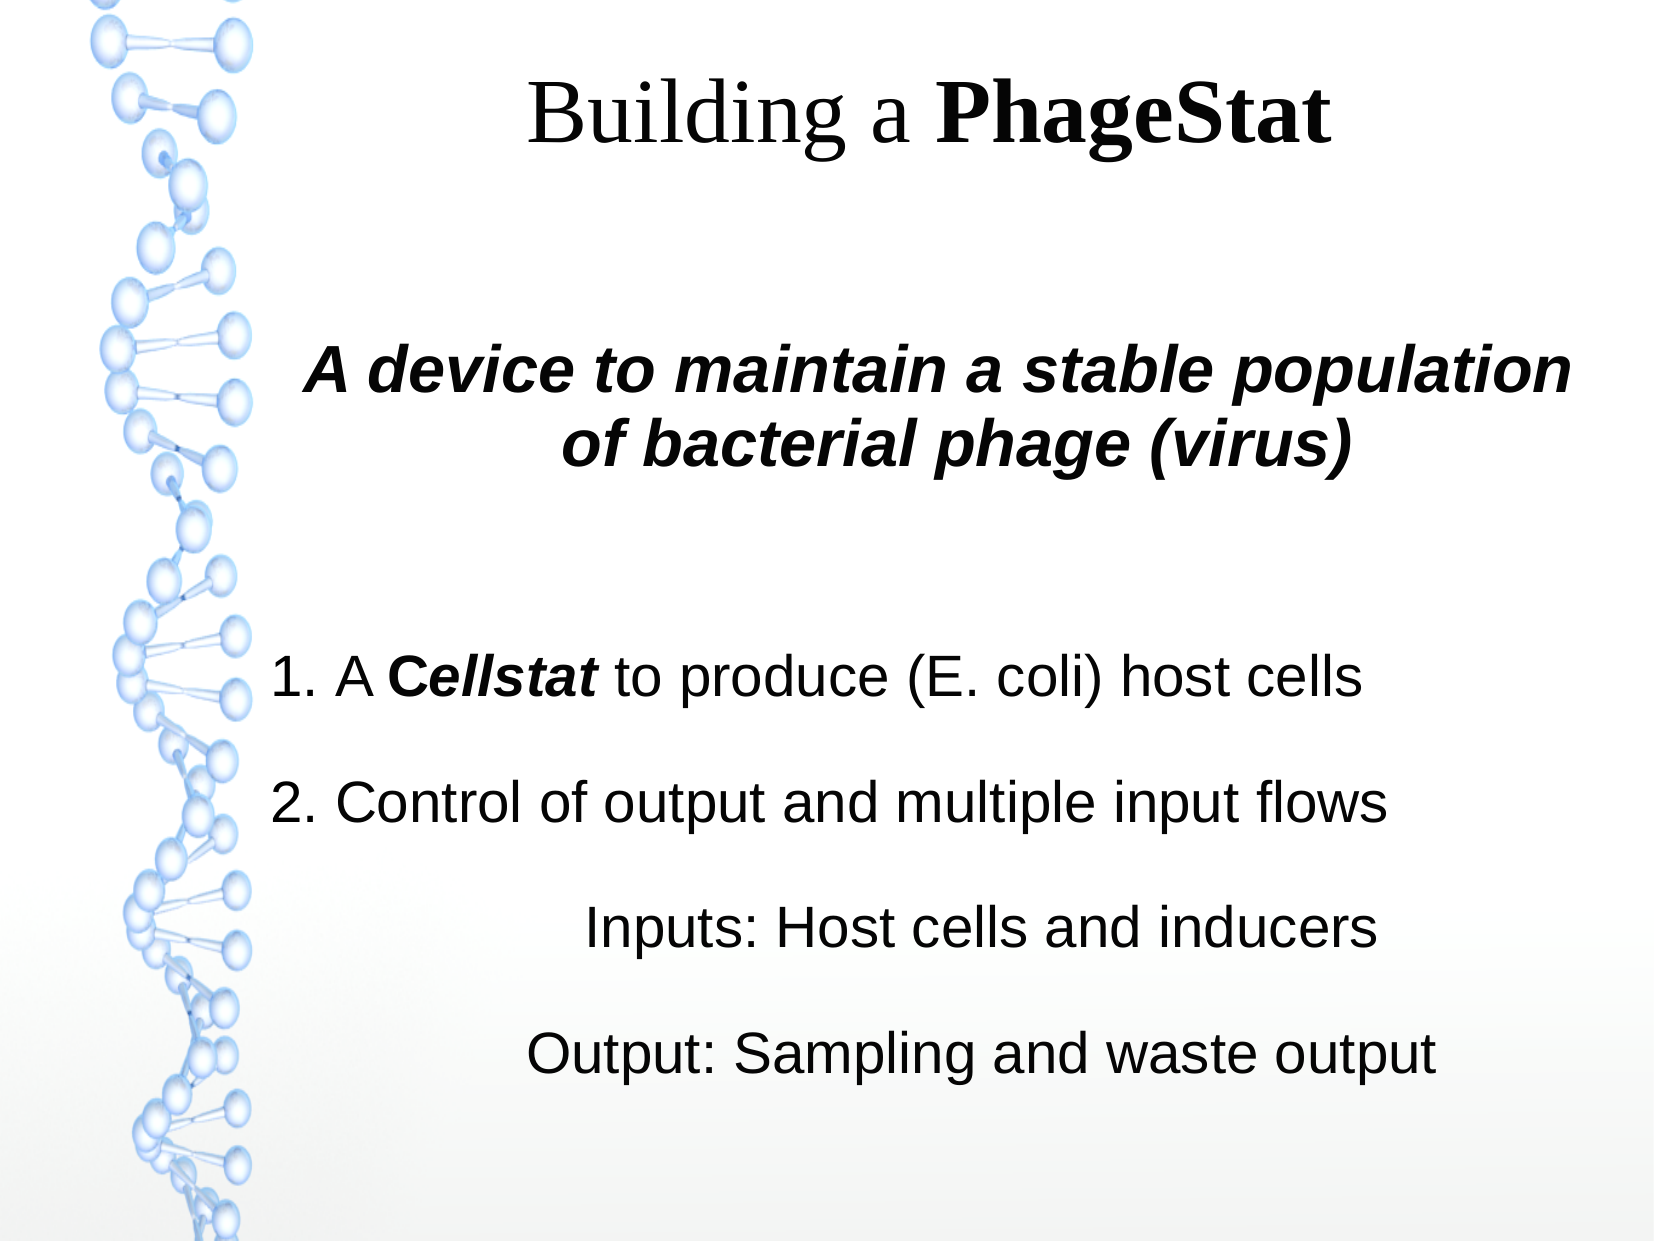

# Building a PhageStat
A device to maintain a stable population of bacterial phage (virus)
 A Cellstat to produce (E. coli) host cells
 Control of output and multiple input flows
Inputs: Host cells and inducers
Output: Sampling and waste output